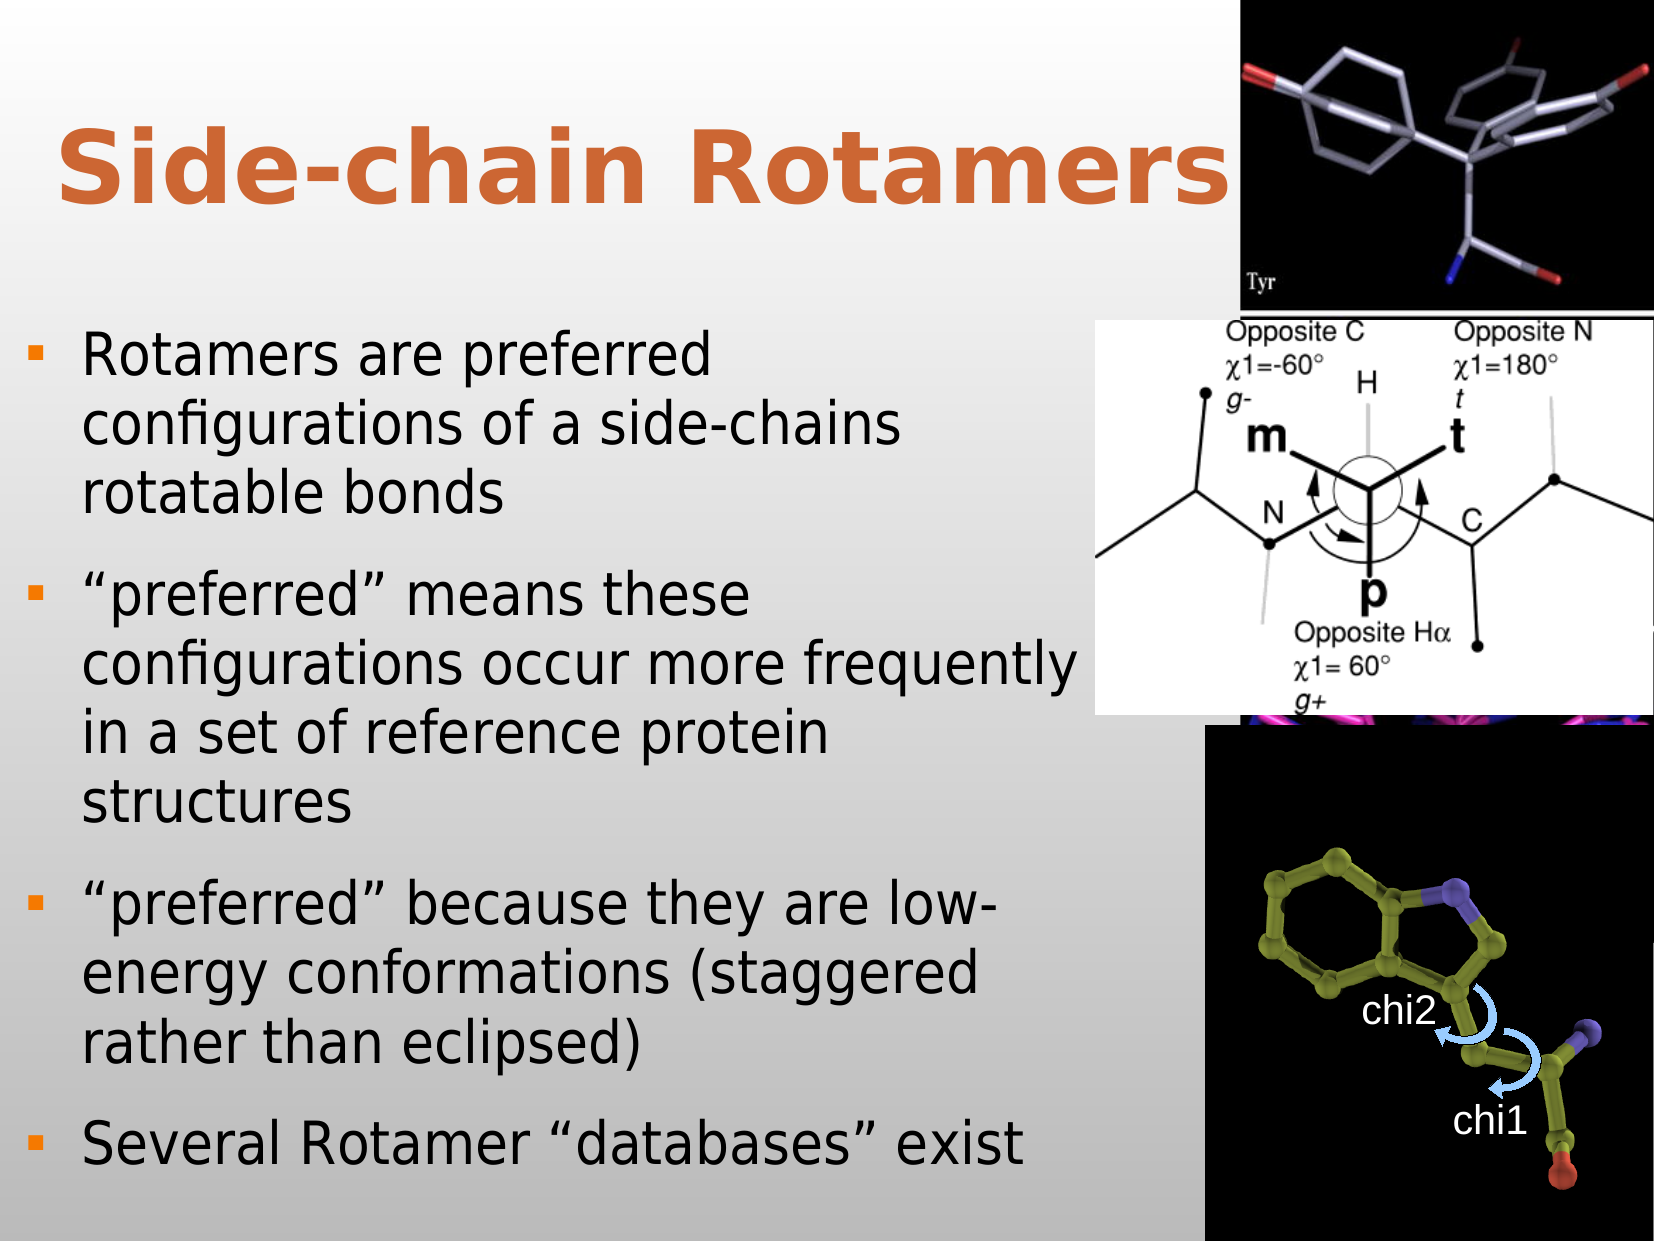

# Side-chain Rotamers
Rotamers are preferred configurations of a side-chains rotatable bonds
“preferred” means these configurations occur more frequently in a set of reference protein structures
“preferred” because they are low-energy conformations (staggered rather than eclipsed)
Several Rotamer “databases” exist
chi2
chi1